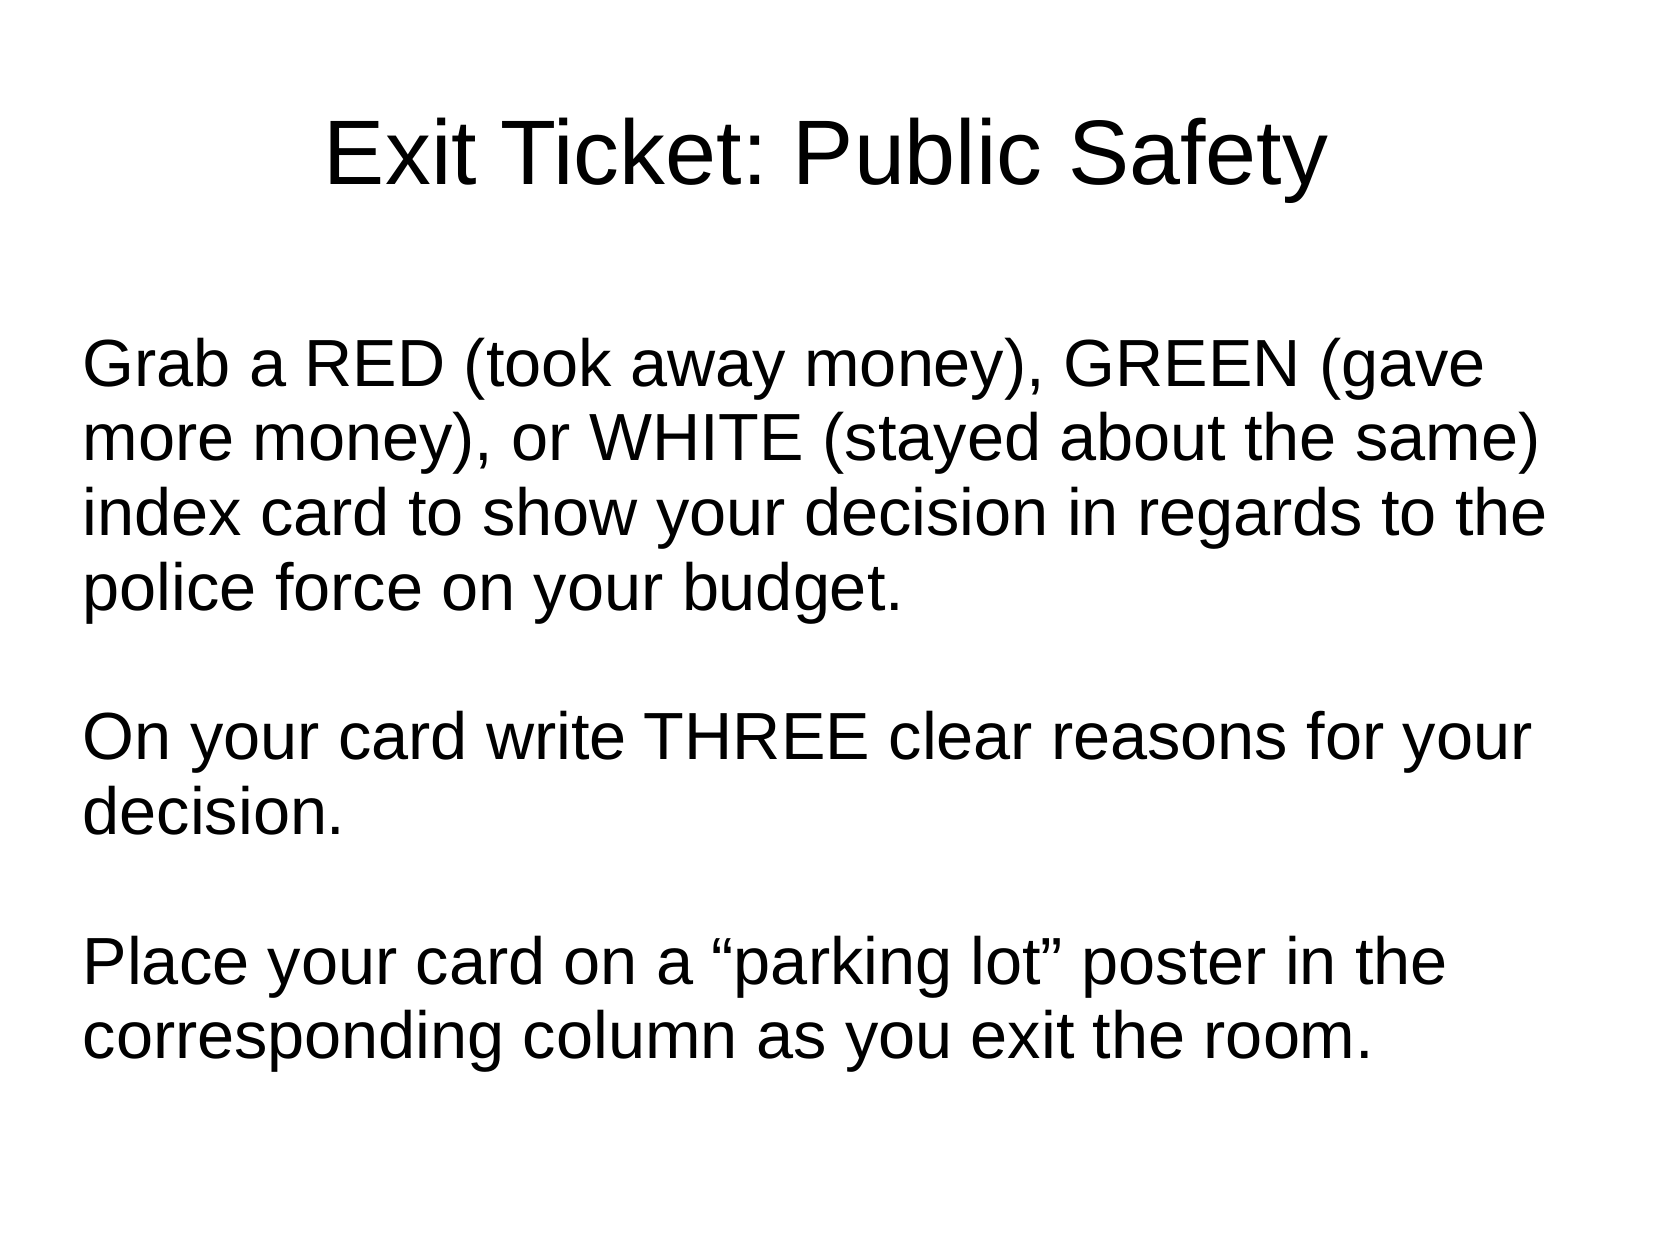

# Exit Ticket: Public Safety
Grab a RED (took away money), GREEN (gave more money), or WHITE (stayed about the same) index card to show your decision in regards to the police force on your budget.
On your card write THREE clear reasons for your decision.
Place your card on a “parking lot” poster in the corresponding column as you exit the room.